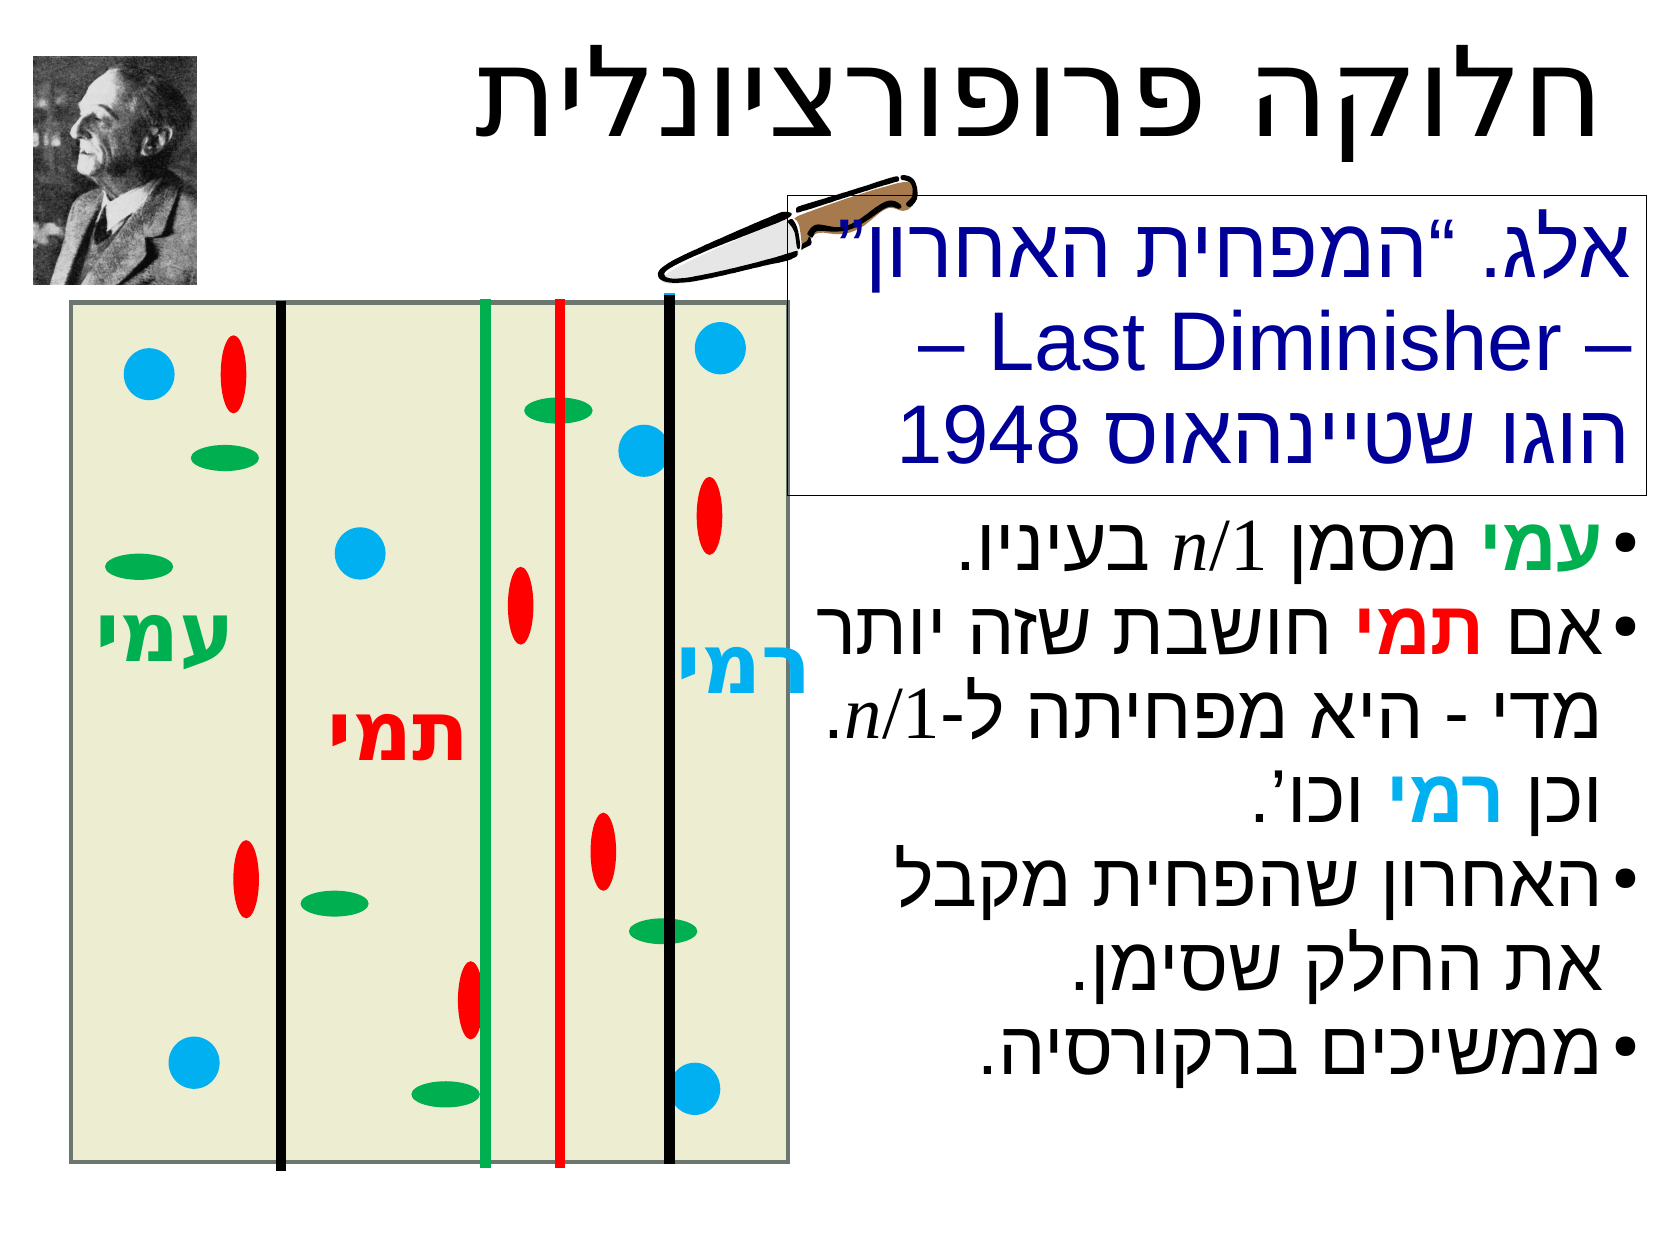

# חלוקה פרופורציונלית
אלג. “המפחית האחרון” – Last Diminisher –
הוגו שטיינהאוס 1948
עמי מסמן 1/n בעיניו.
אם תמי חושבת שזה יותר מדי - היא מפחיתה ל-1/n. וכן רמי וכו’.
האחרון שהפחית מקבל את החלק שסימן.
ממשיכים ברקורסיה.
עמי
רמי
תמי
הרעיון: מכרז בין השחקנים: מי שמוכן לקבל הכי מעט – זוכה.